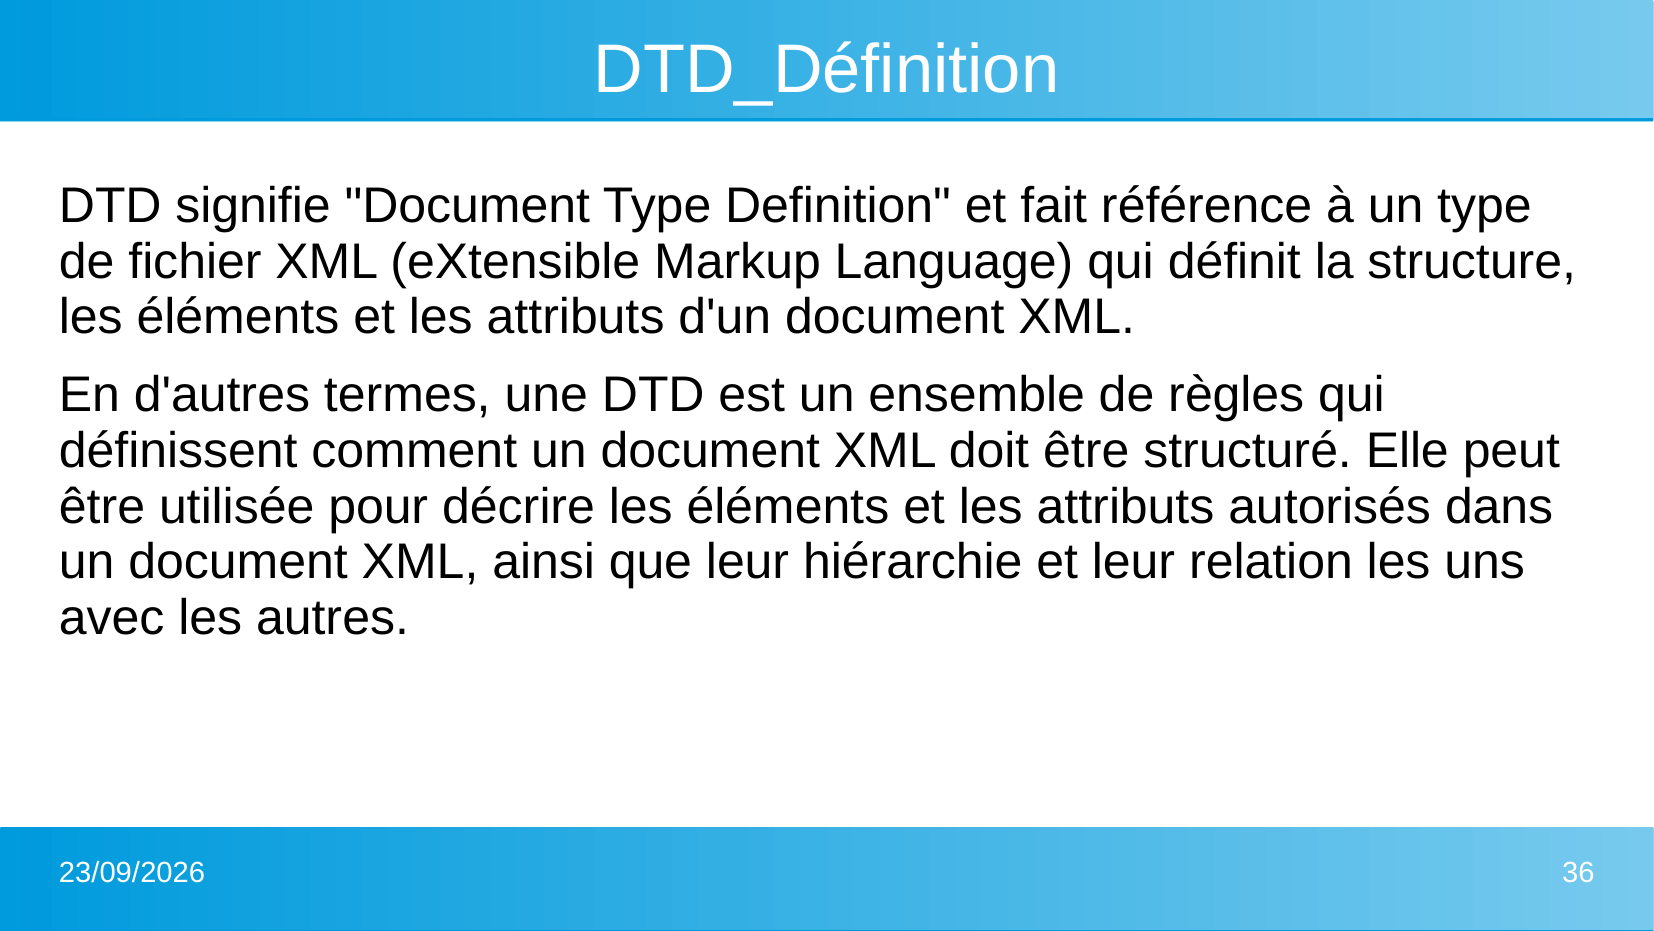

# DTD_Définition
DTD signifie "Document Type Definition" et fait référence à un type de fichier XML (eXtensible Markup Language) qui définit la structure, les éléments et les attributs d'un document XML.
En d'autres termes, une DTD est un ensemble de règles qui définissent comment un document XML doit être structuré. Elle peut être utilisée pour décrire les éléments et les attributs autorisés dans un document XML, ainsi que leur hiérarchie et leur relation les uns avec les autres.
36